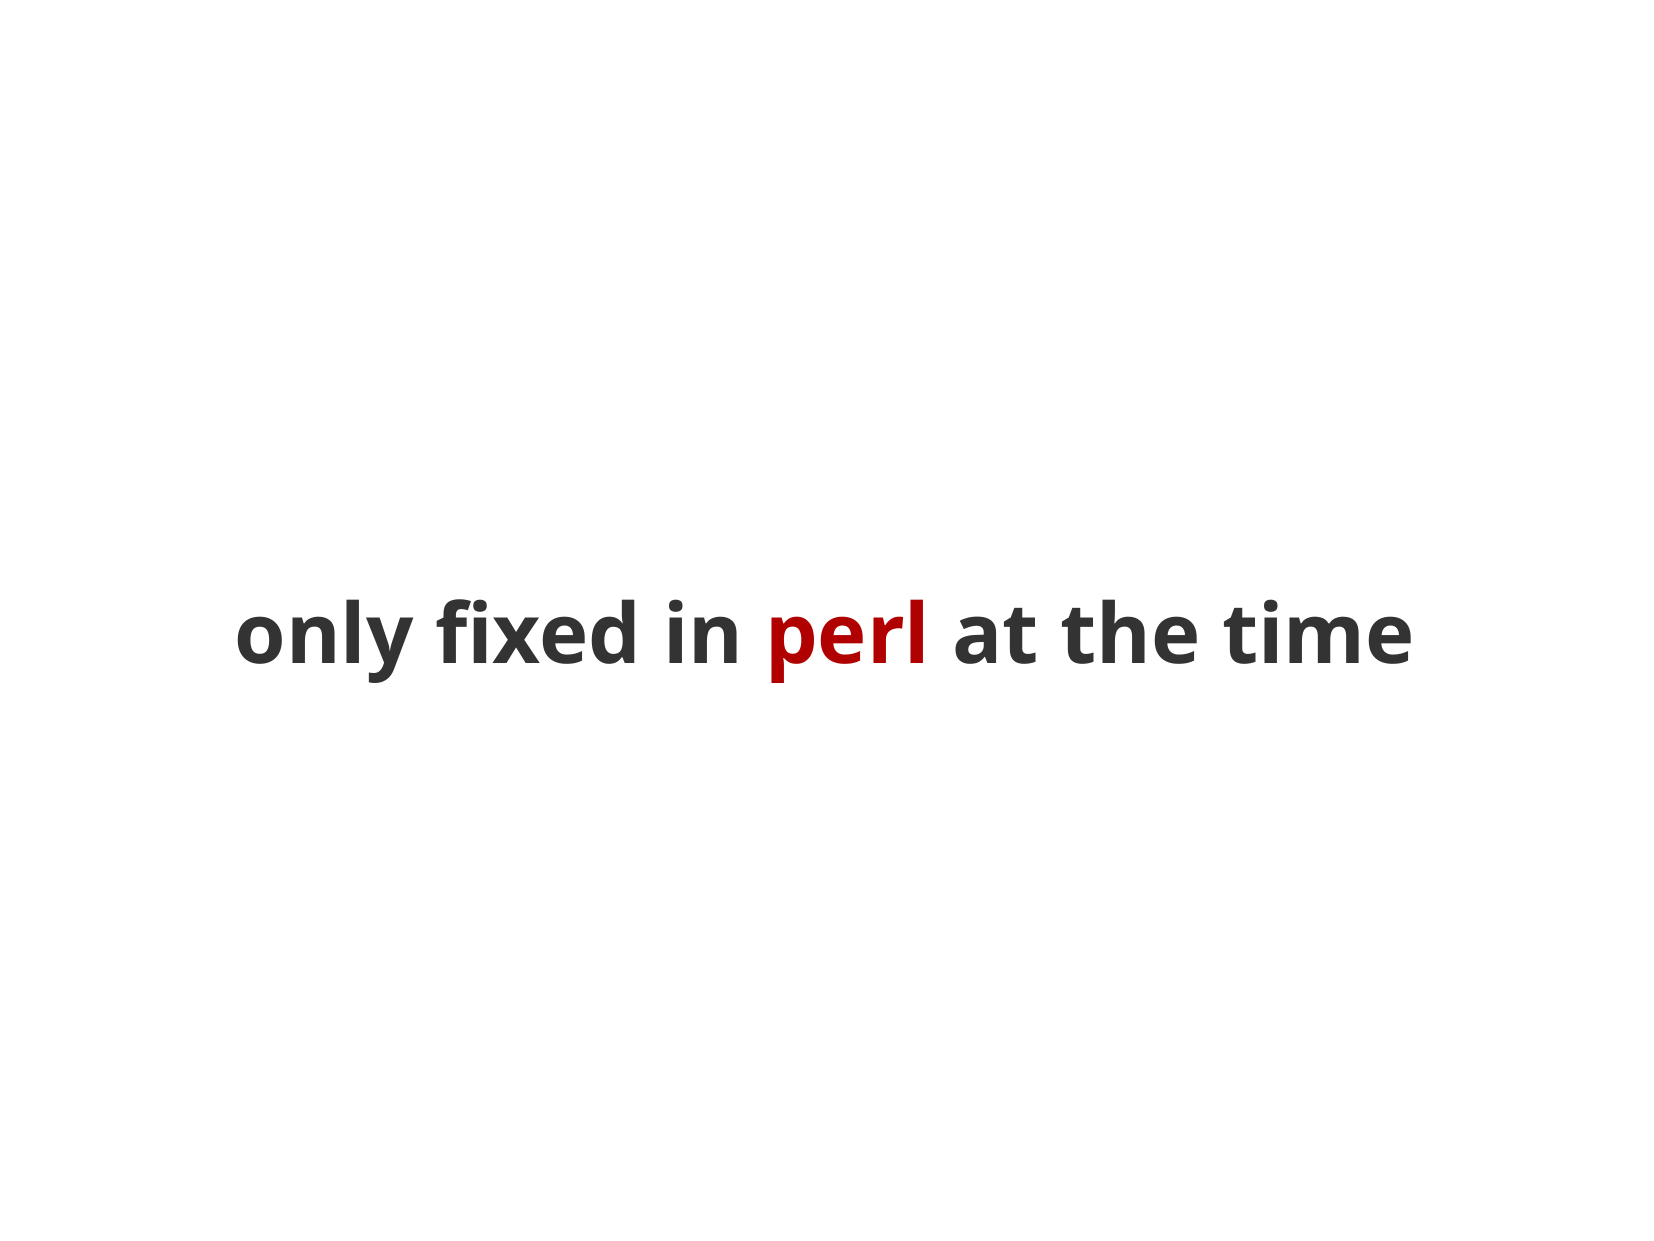

#
only fixed in perl at the time